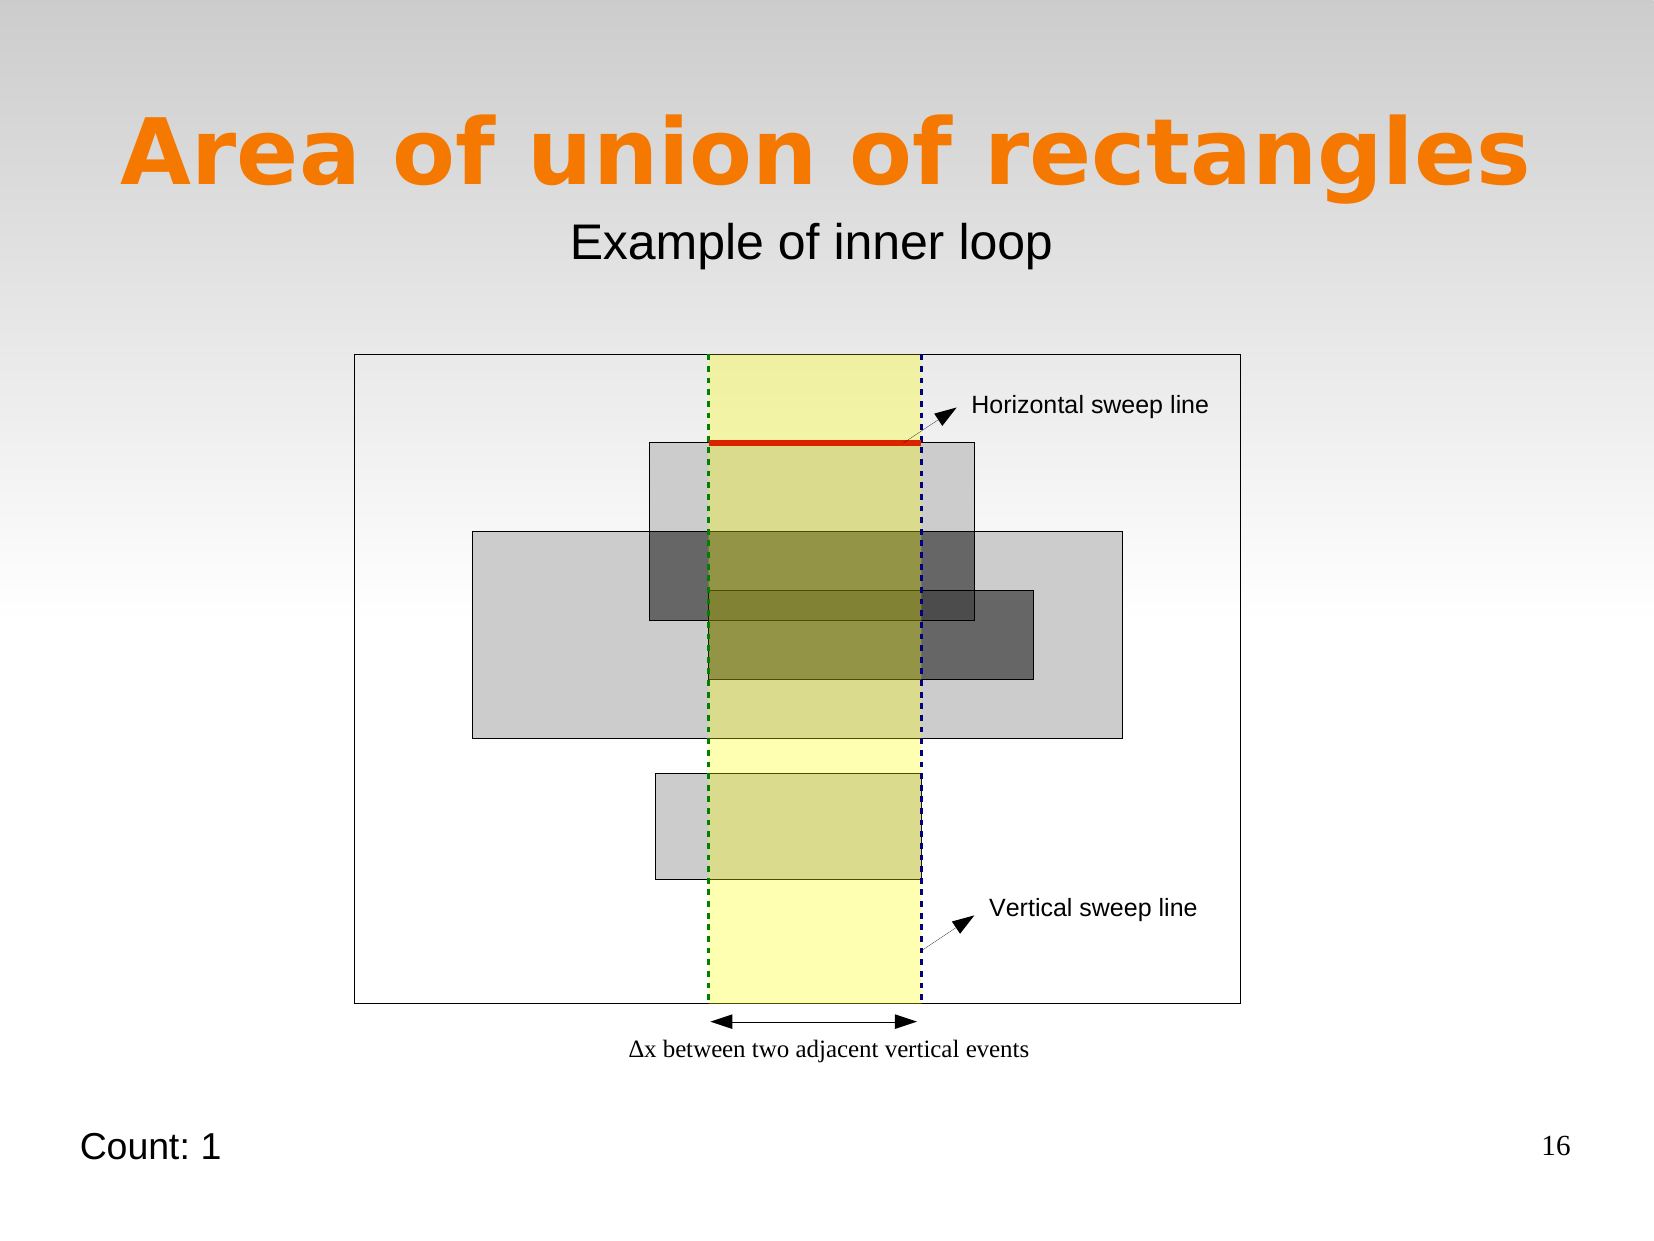

# Area of union of rectangles
Example of inner loop
Horizontal sweep line
Vertical sweep line
∆x between two adjacent vertical events
Count: 1
16